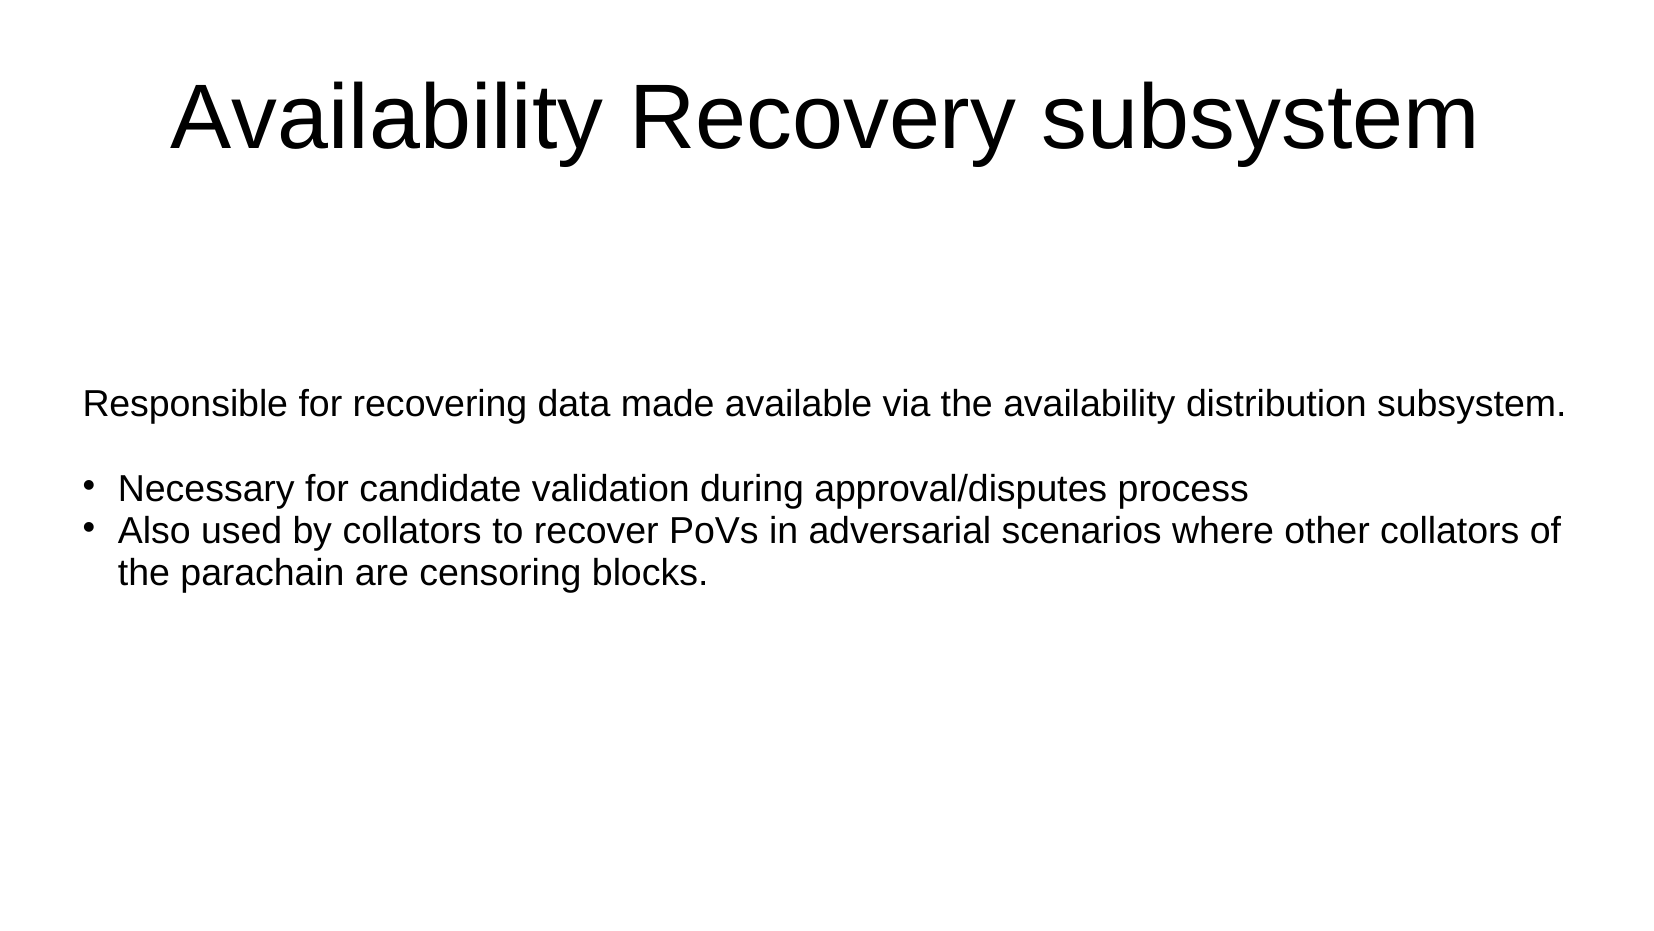

# Availability Recovery subsystem
Responsible for recovering data made available via the availability distribution subsystem.
Necessary for candidate validation during approval/disputes process
Also used by collators to recover PoVs in adversarial scenarios where other collators of the parachain are censoring blocks.